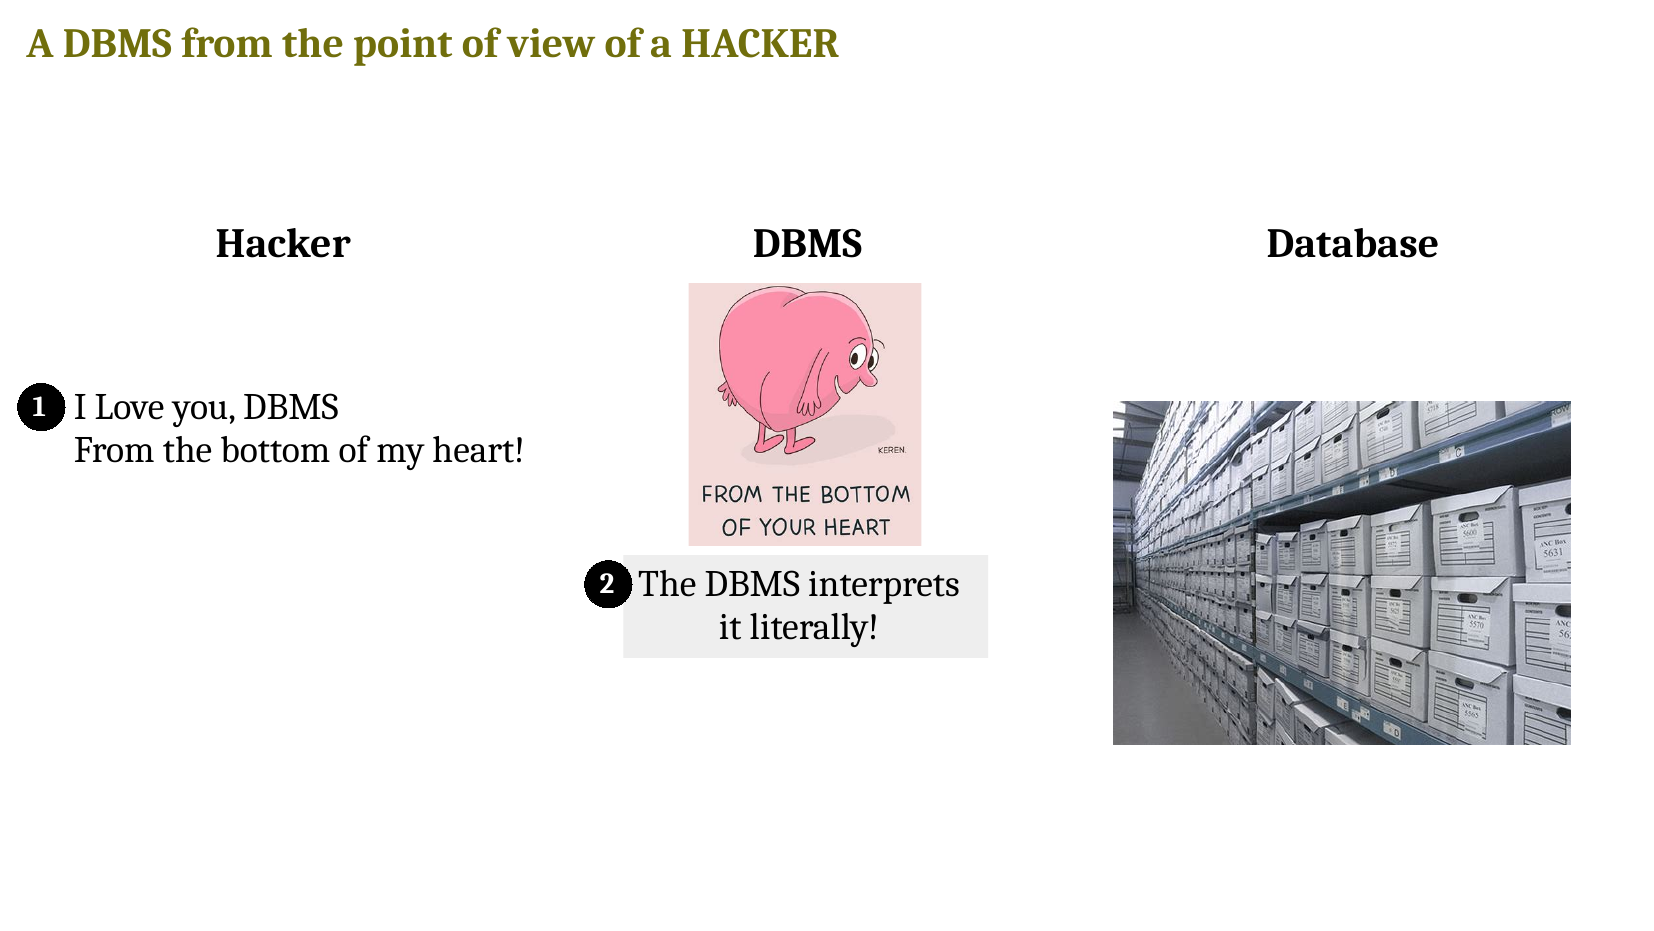

A DBMS from the point of view of a HACKER
Hacker
DBMS
Database
I Love you, DBMS
From the bottom of my heart!
1
?
The DBMS interprets
it literally!
2